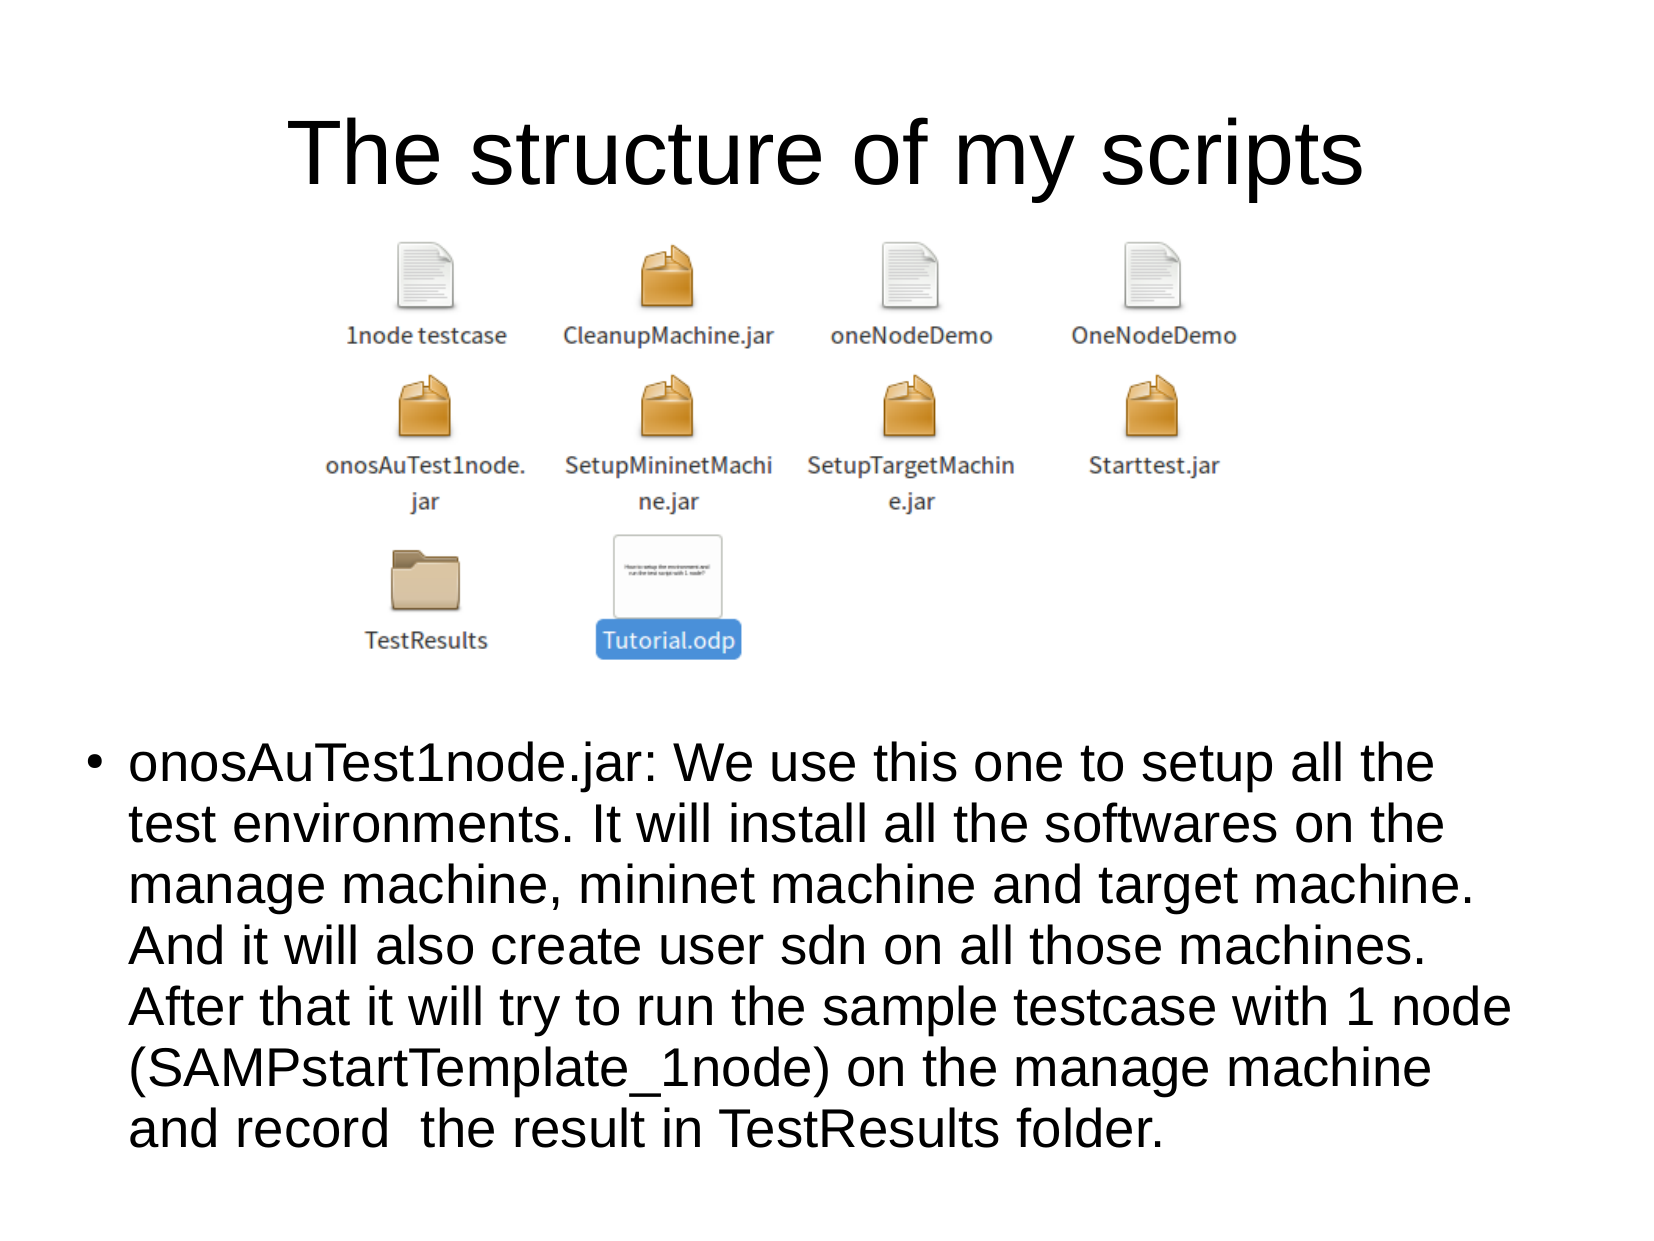

# The structure of my scripts
onosAuTest1node.jar: We use this one to setup all the test environments. It will install all the softwares on the manage machine, mininet machine and target machine. And it will also create user sdn on all those machines. After that it will try to run the sample testcase with 1 node (SAMPstartTemplate_1node) on the manage machine and record the result in TestResults folder.